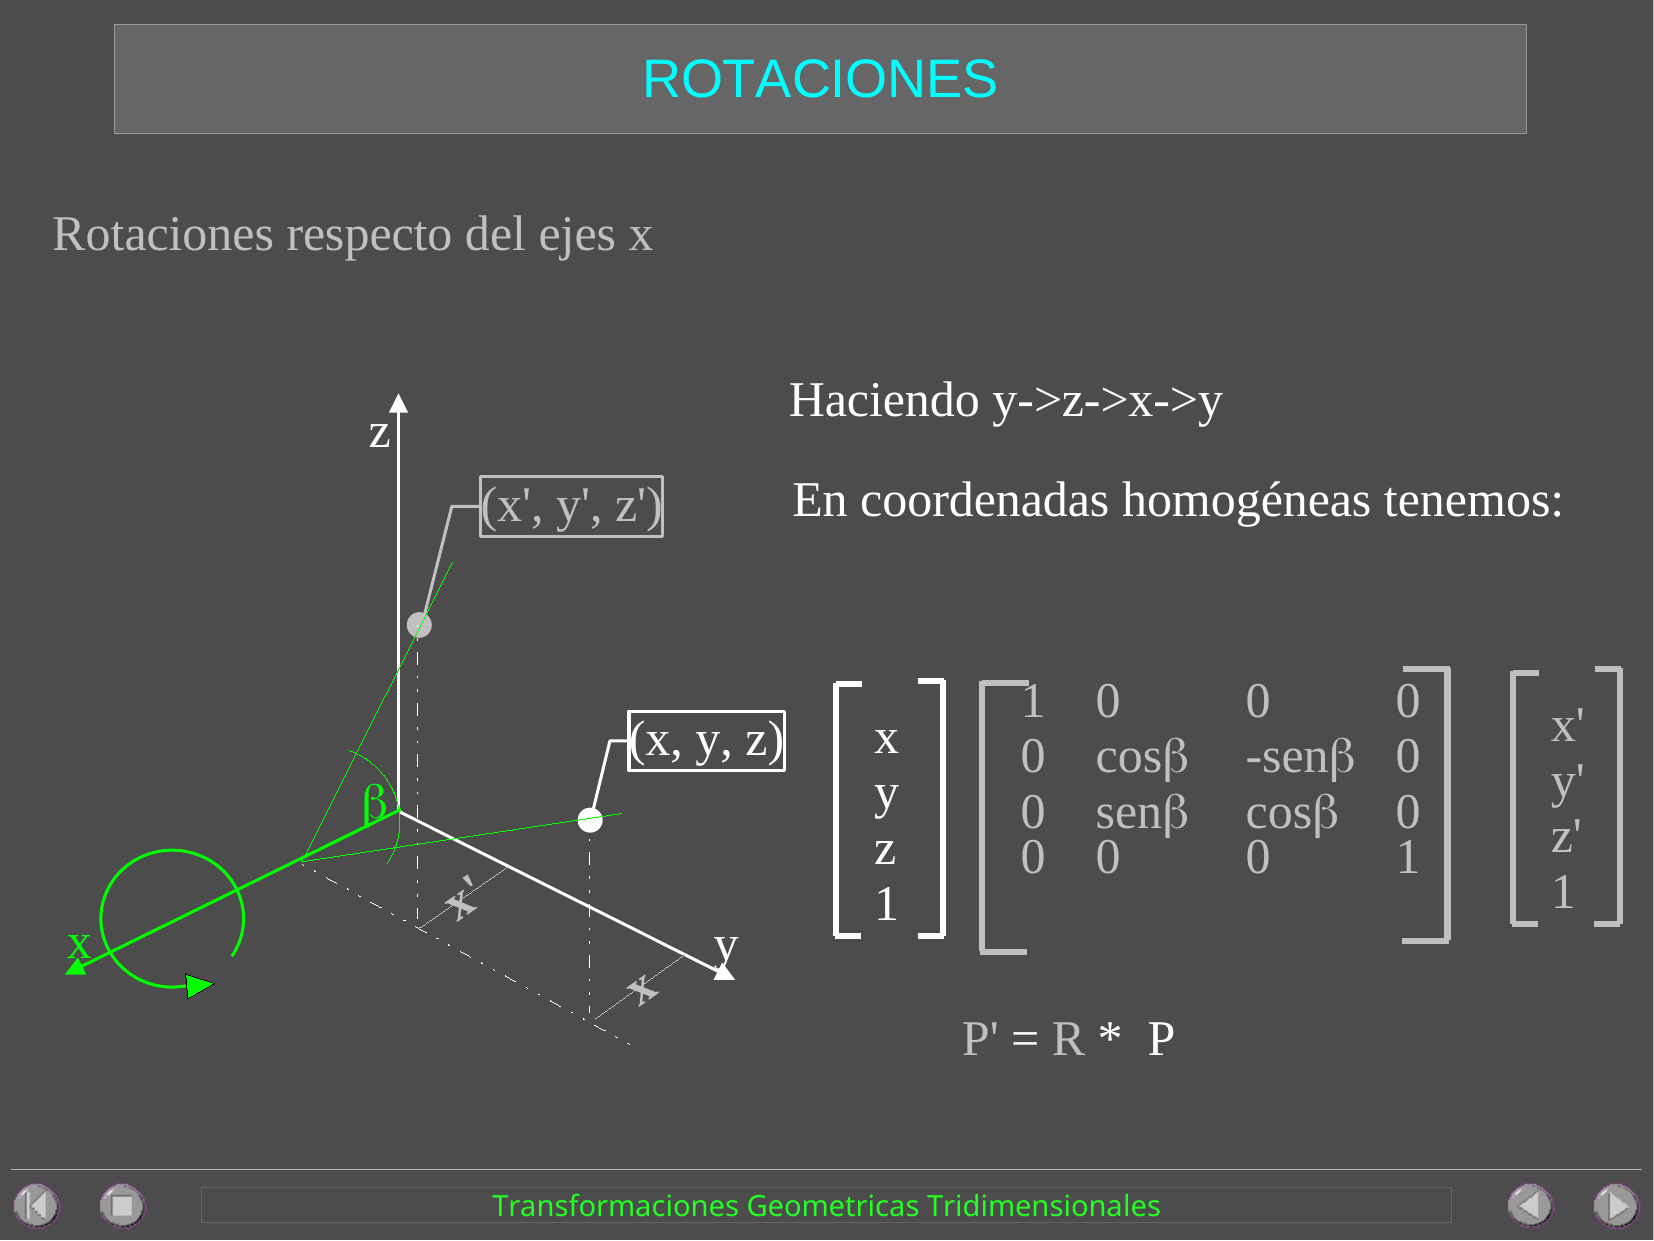

# ROTACIONES
Rotaciones respecto del ejes x
Haciendo y->z->x->y
z
y
En coordenadas homogéneas tenemos:
b
x'
x
1	0		0		0
0	cosb	-senb	0
0	senb	cosb	0
0	0		0		1
x'
y'
z'
1
x
y
z
1
x
P' = R * P